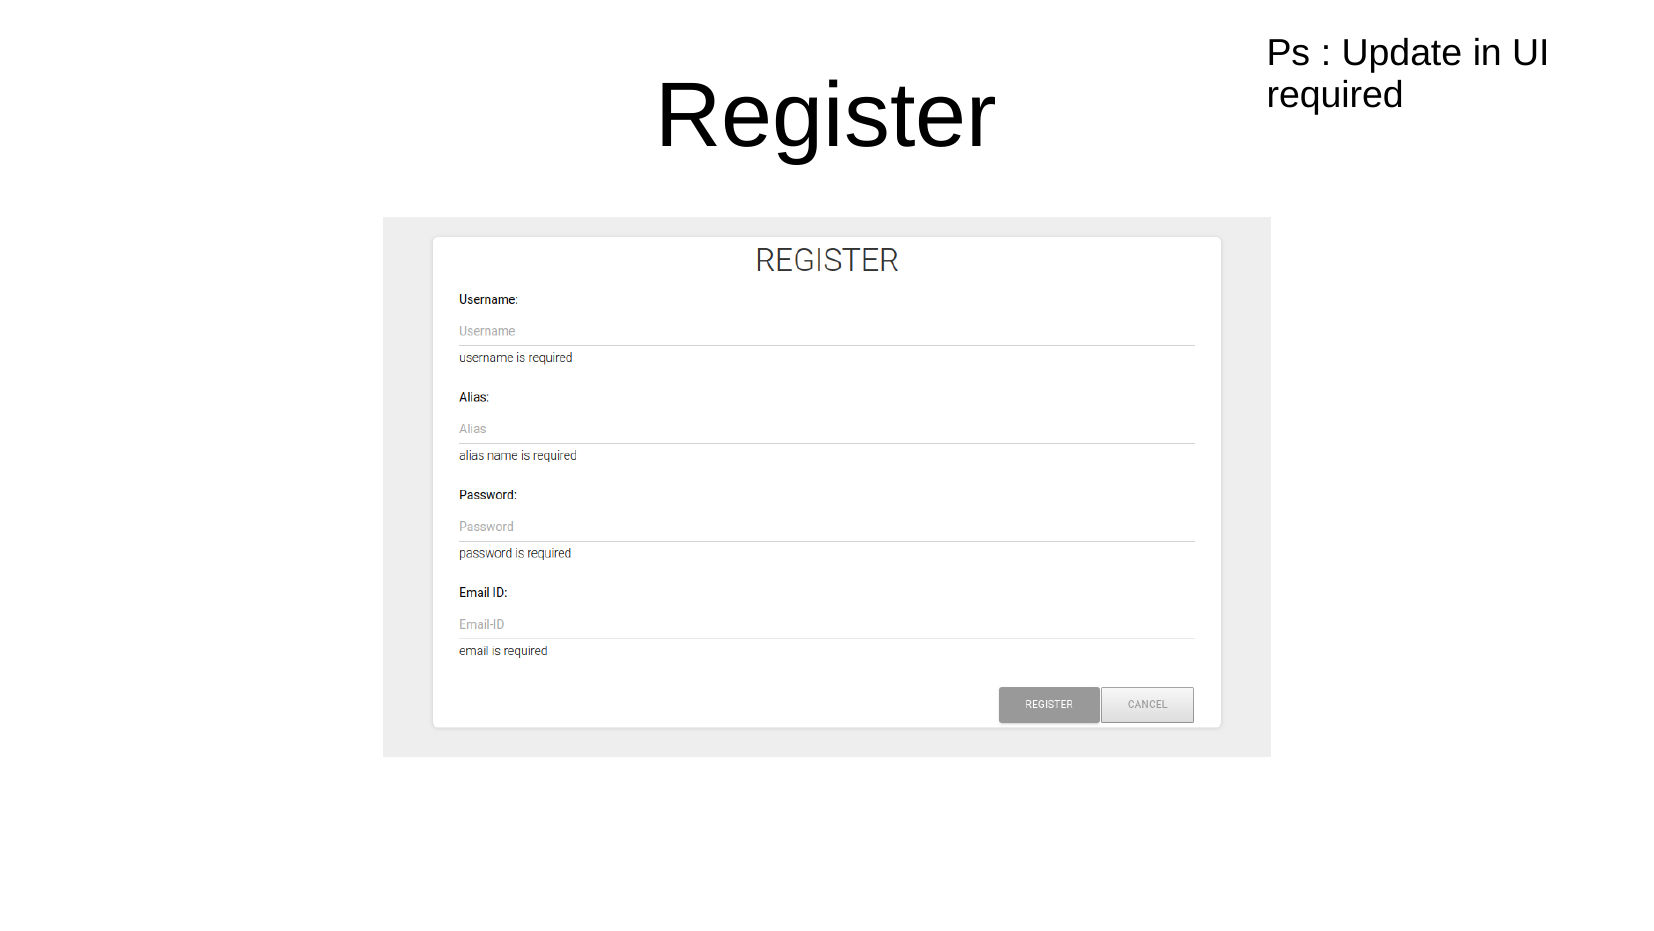

Ps : Update in UI required
# Register